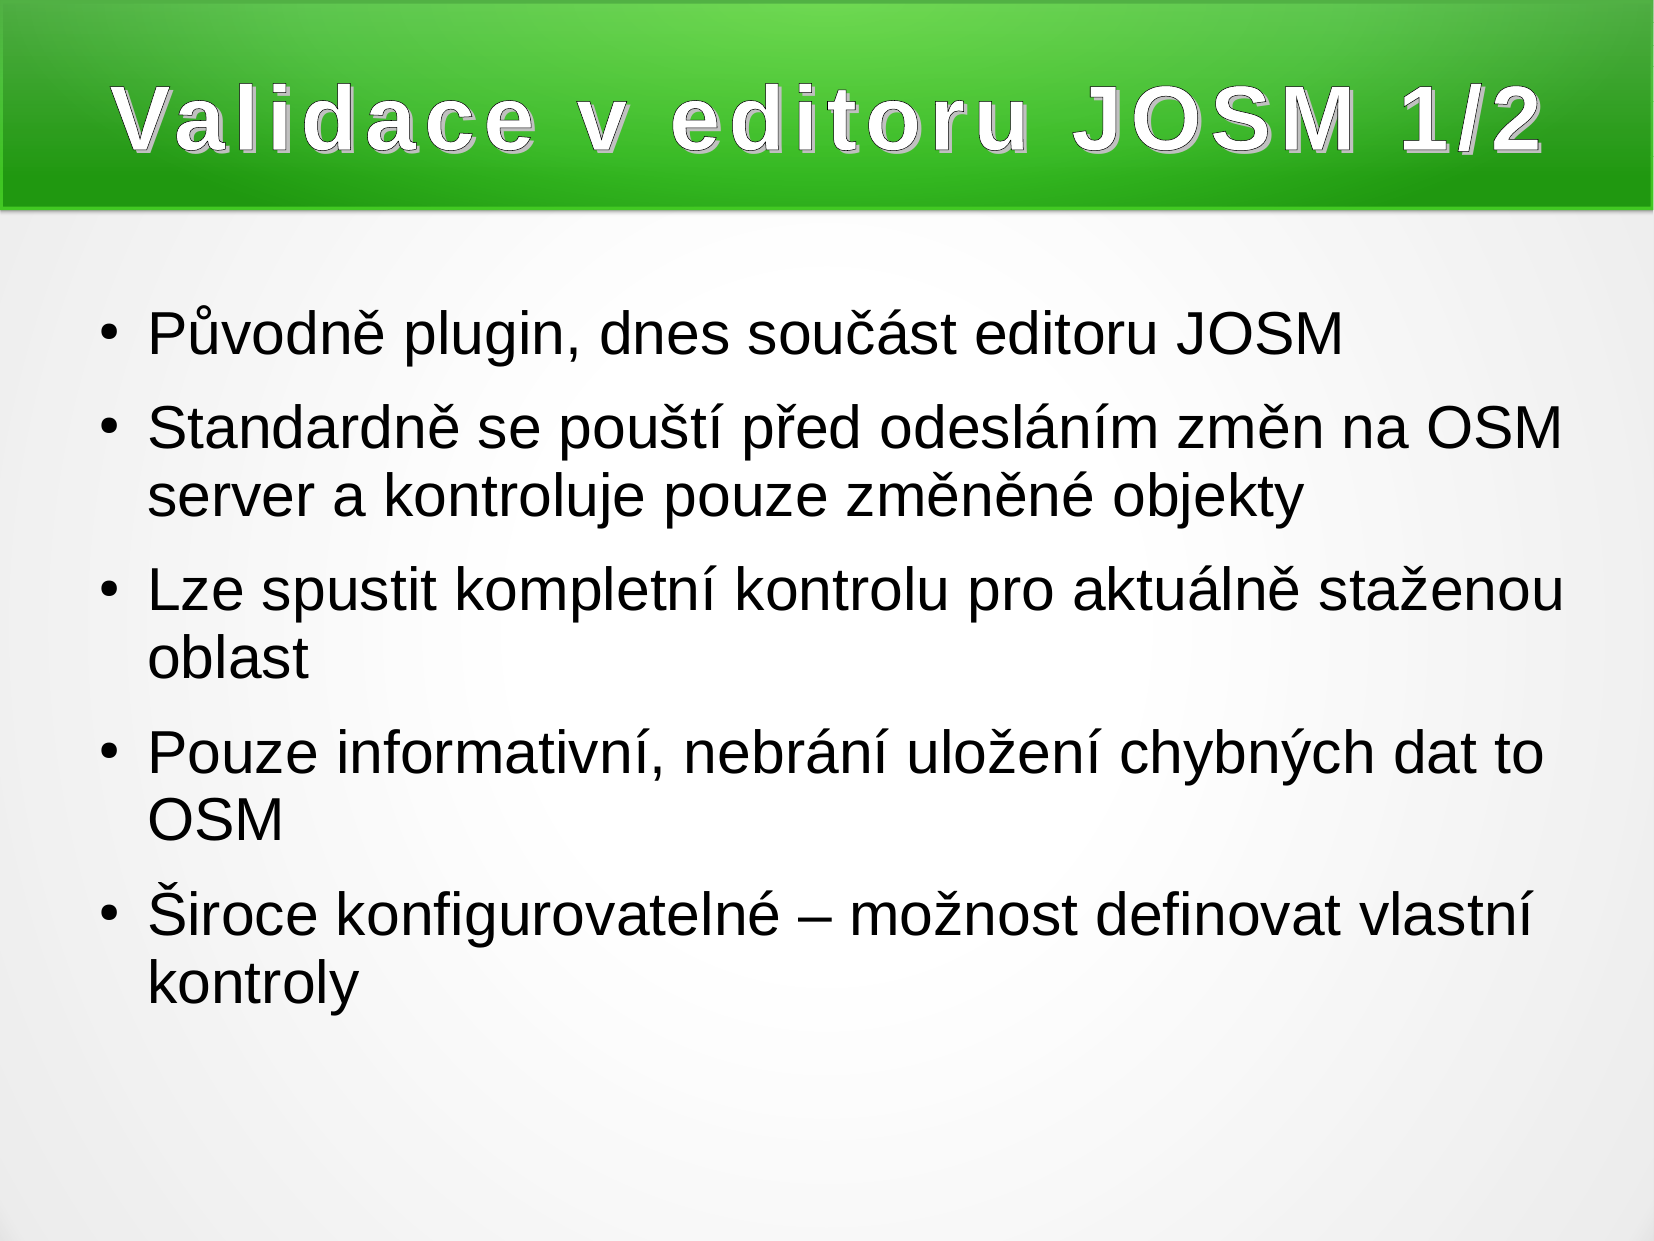

# Validace v editoru JOSM 1/2
Původně plugin, dnes součást editoru JOSM
Standardně se pouští před odesláním změn na OSM server a kontroluje pouze změněné objekty
Lze spustit kompletní kontrolu pro aktuálně staženou oblast
Pouze informativní, nebrání uložení chybných dat to OSM
Široce konfigurovatelné – možnost definovat vlastní kontroly